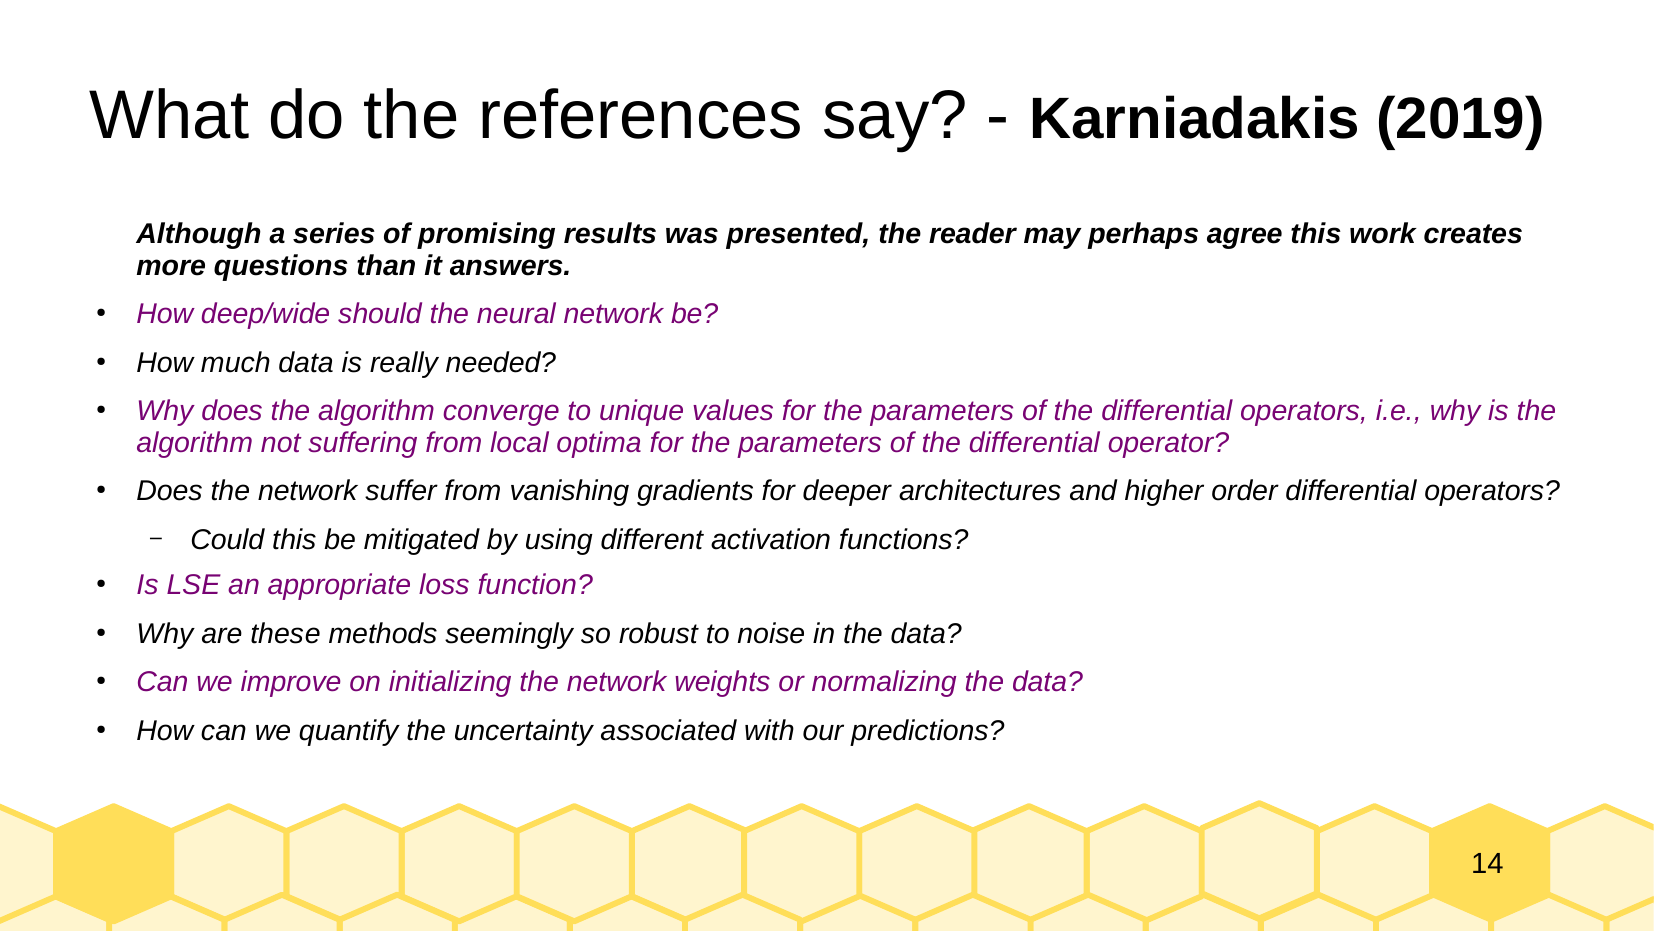

# What do the references say? - Karniadakis (2019)
Although a series of promising results was presented, the reader may perhaps agree this work creates more questions than it answers.
How deep/wide should the neural network be?
How much data is really needed?
Why does the algorithm converge to unique values for the parameters of the differential operators, i.e., why is the algorithm not suffering from local optima for the parameters of the differential operator?
Does the network suffer from vanishing gradients for deeper architectures and higher order differential operators?
Could this be mitigated by using different activation functions?
Is LSE an appropriate loss function?
Why are thes	e methods seemingly so robust to noise in the data?
Can we improve on initializing the network weights or normalizing the data?
How can we quantify the uncertainty associated with our predictions?